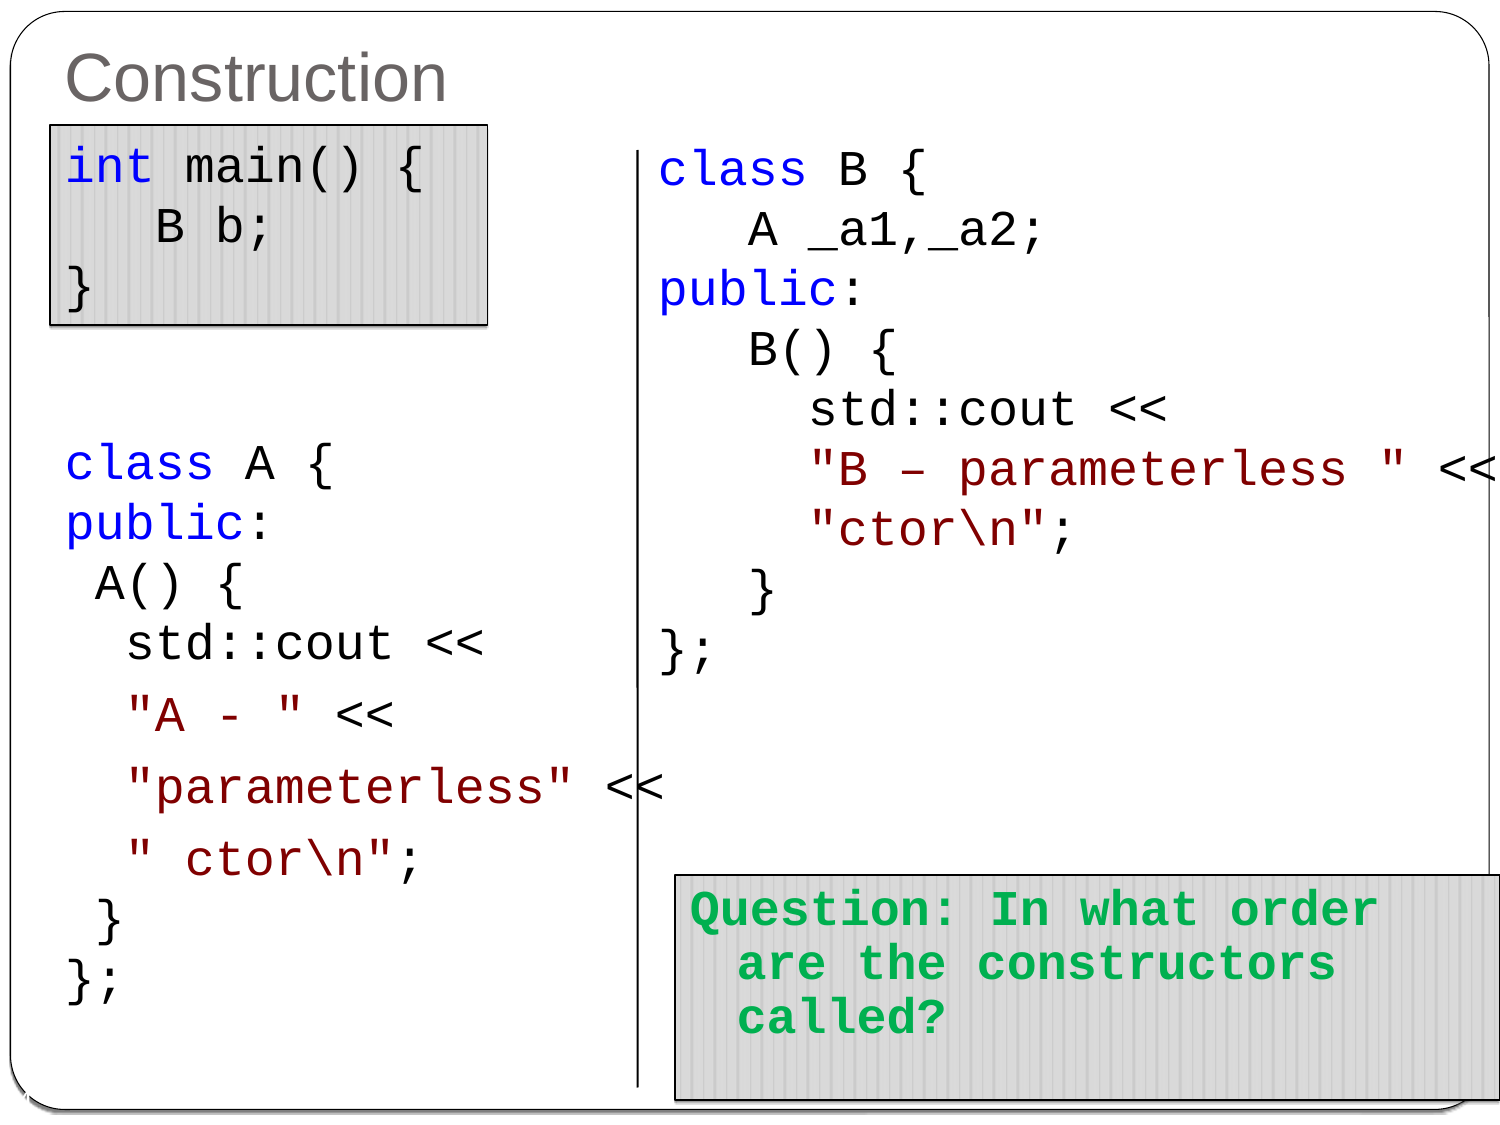

# Construction
class B {
   A _a1,_a2;
public:
   B() {
    std::cout <<
 "B – parameterless " <<
 "ctor\n";
 }
};
int main() {
   B b;
}
class A {
public:
 A() {
  std::cout <<
 "A - " <<
 "parameterless" <<
 " ctor\n";
 }
};
Question: In what order are the constructors called?